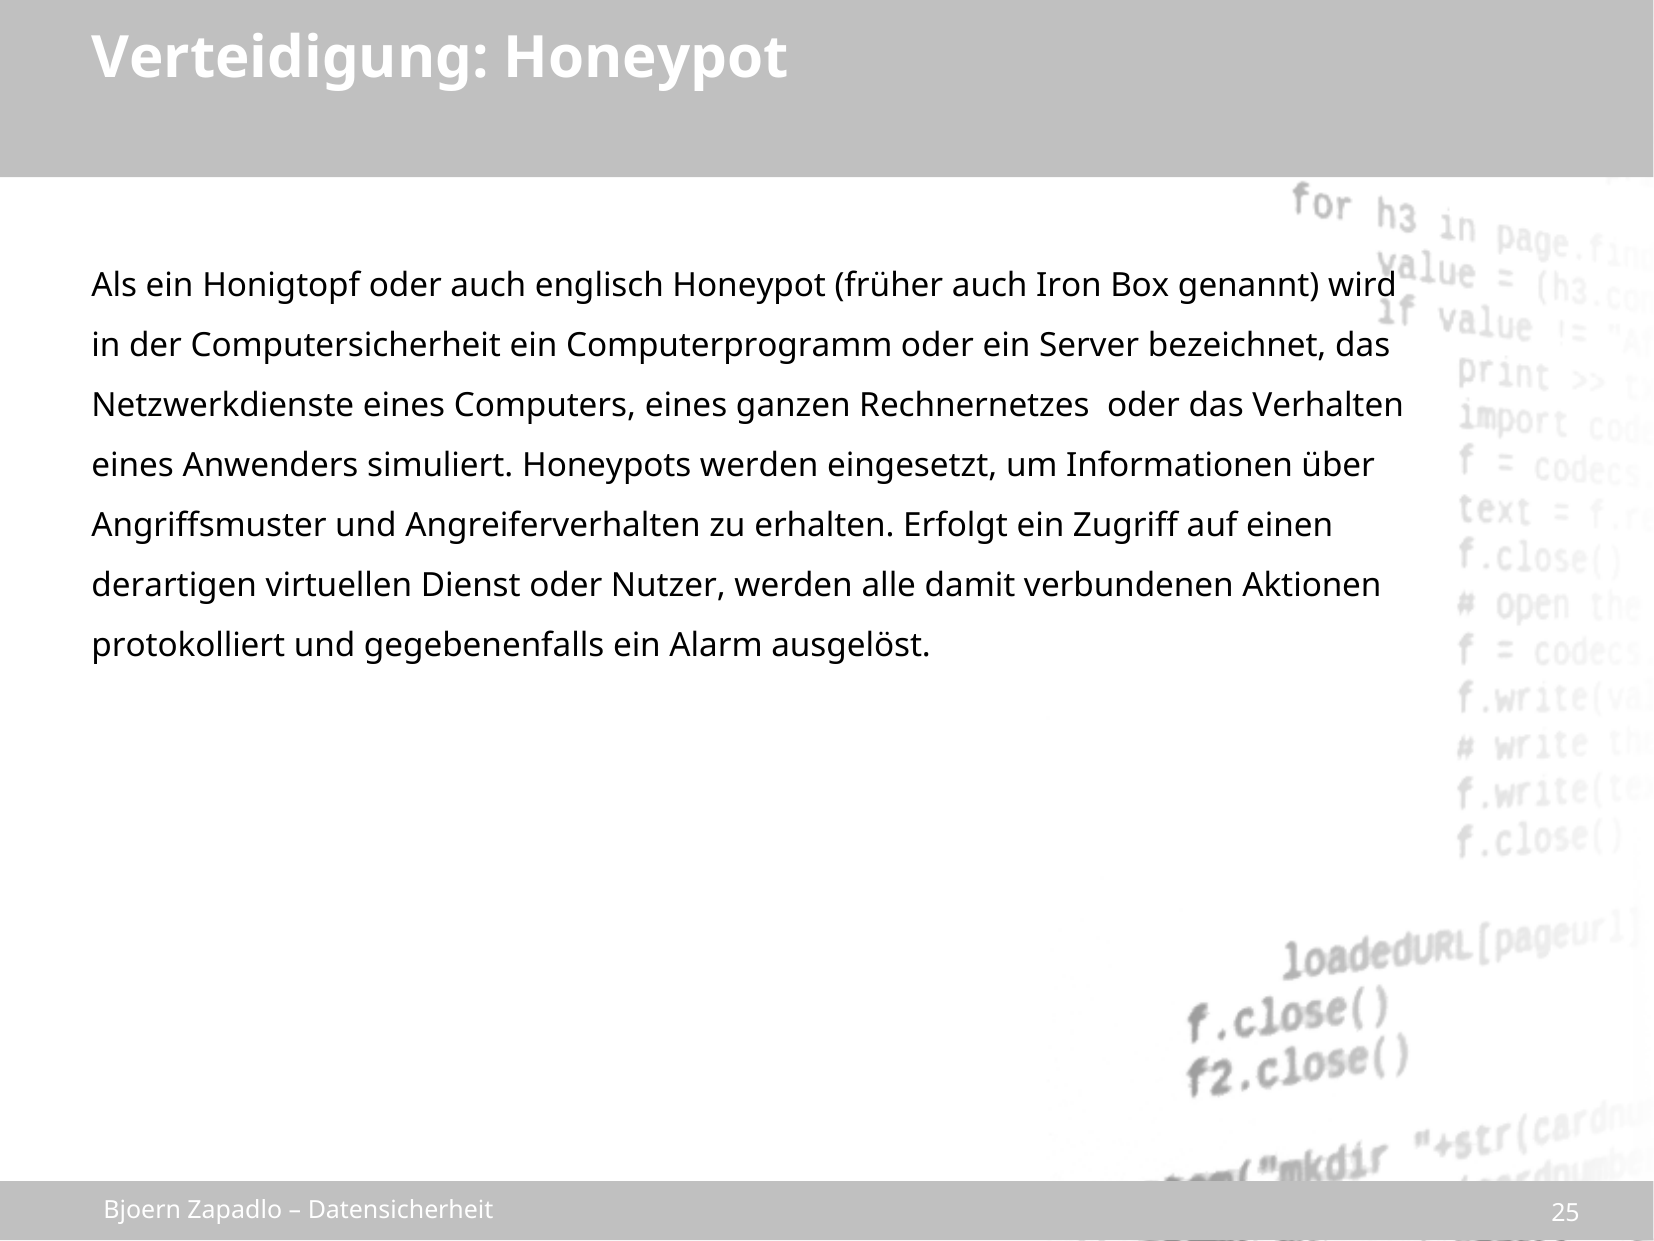

Verteidigung: Honeypot
Als ein Honigtopf oder auch englisch Honeypot (früher auch Iron Box genannt) wird in der Computersicherheit ein Computerprogramm oder ein Server bezeichnet, das Netzwerkdienste eines Computers, eines ganzen Rechnernetzes oder das Verhalten eines Anwenders simuliert. Honeypots werden eingesetzt, um Informationen über Angriffsmuster und Angreiferverhalten zu erhalten. Erfolgt ein Zugriff auf einen derartigen virtuellen Dienst oder Nutzer, werden alle damit verbundenen Aktionen protokolliert und gegebenenfalls ein Alarm ausgelöst.